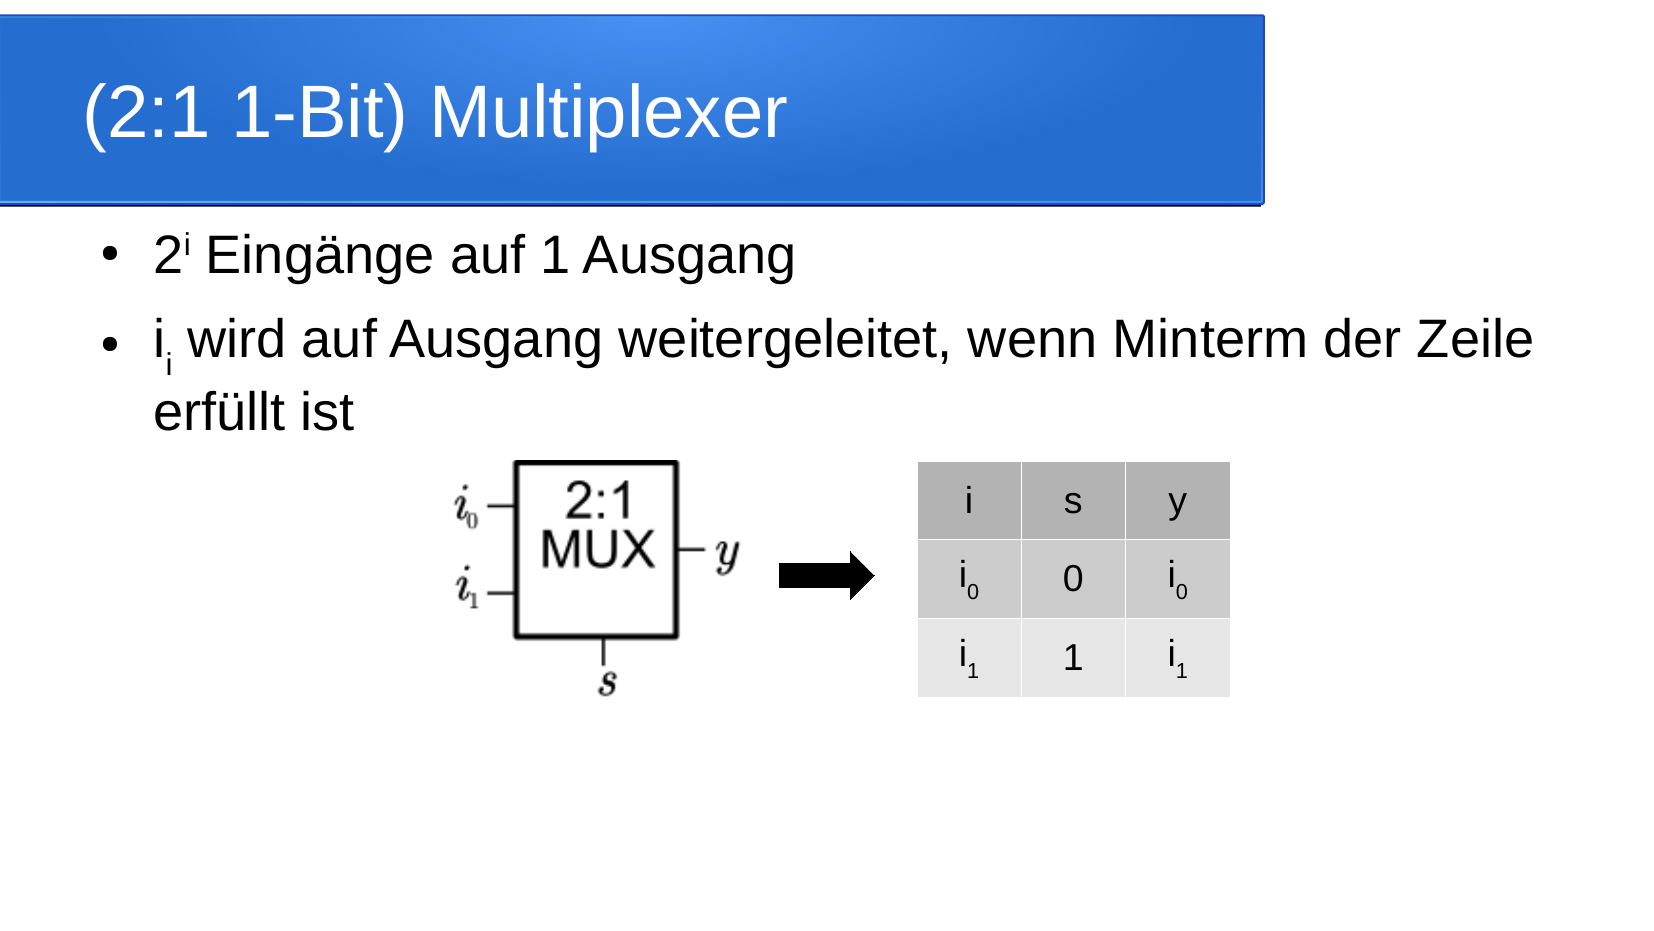

# (2:1 1-Bit) Multiplexer
2i Eingänge auf 1 Ausgang
ii wird auf Ausgang weitergeleitet, wenn Minterm der Zeile erfüllt ist
| i | s | y |
| --- | --- | --- |
| i0 | 0 | i0 |
| i1 | 1 | i1 |